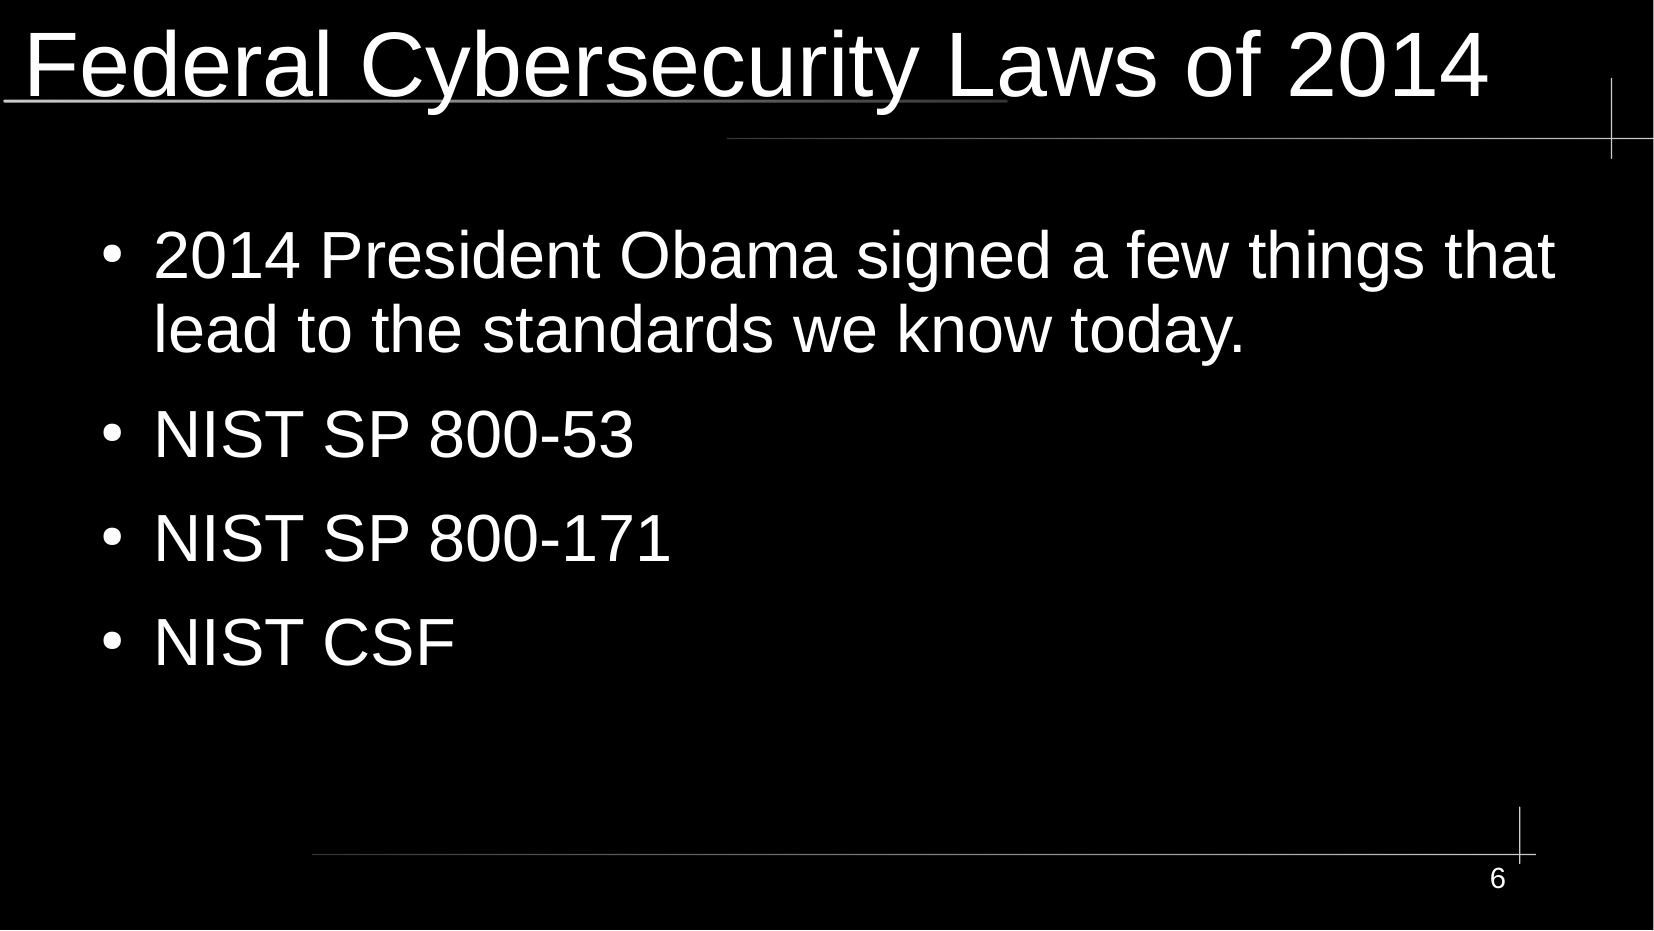

# Federal Cybersecurity Laws of 2014
2014 President Obama signed a few things that lead to the standards we know today.
NIST SP 800-53
NIST SP 800-171
NIST CSF
6